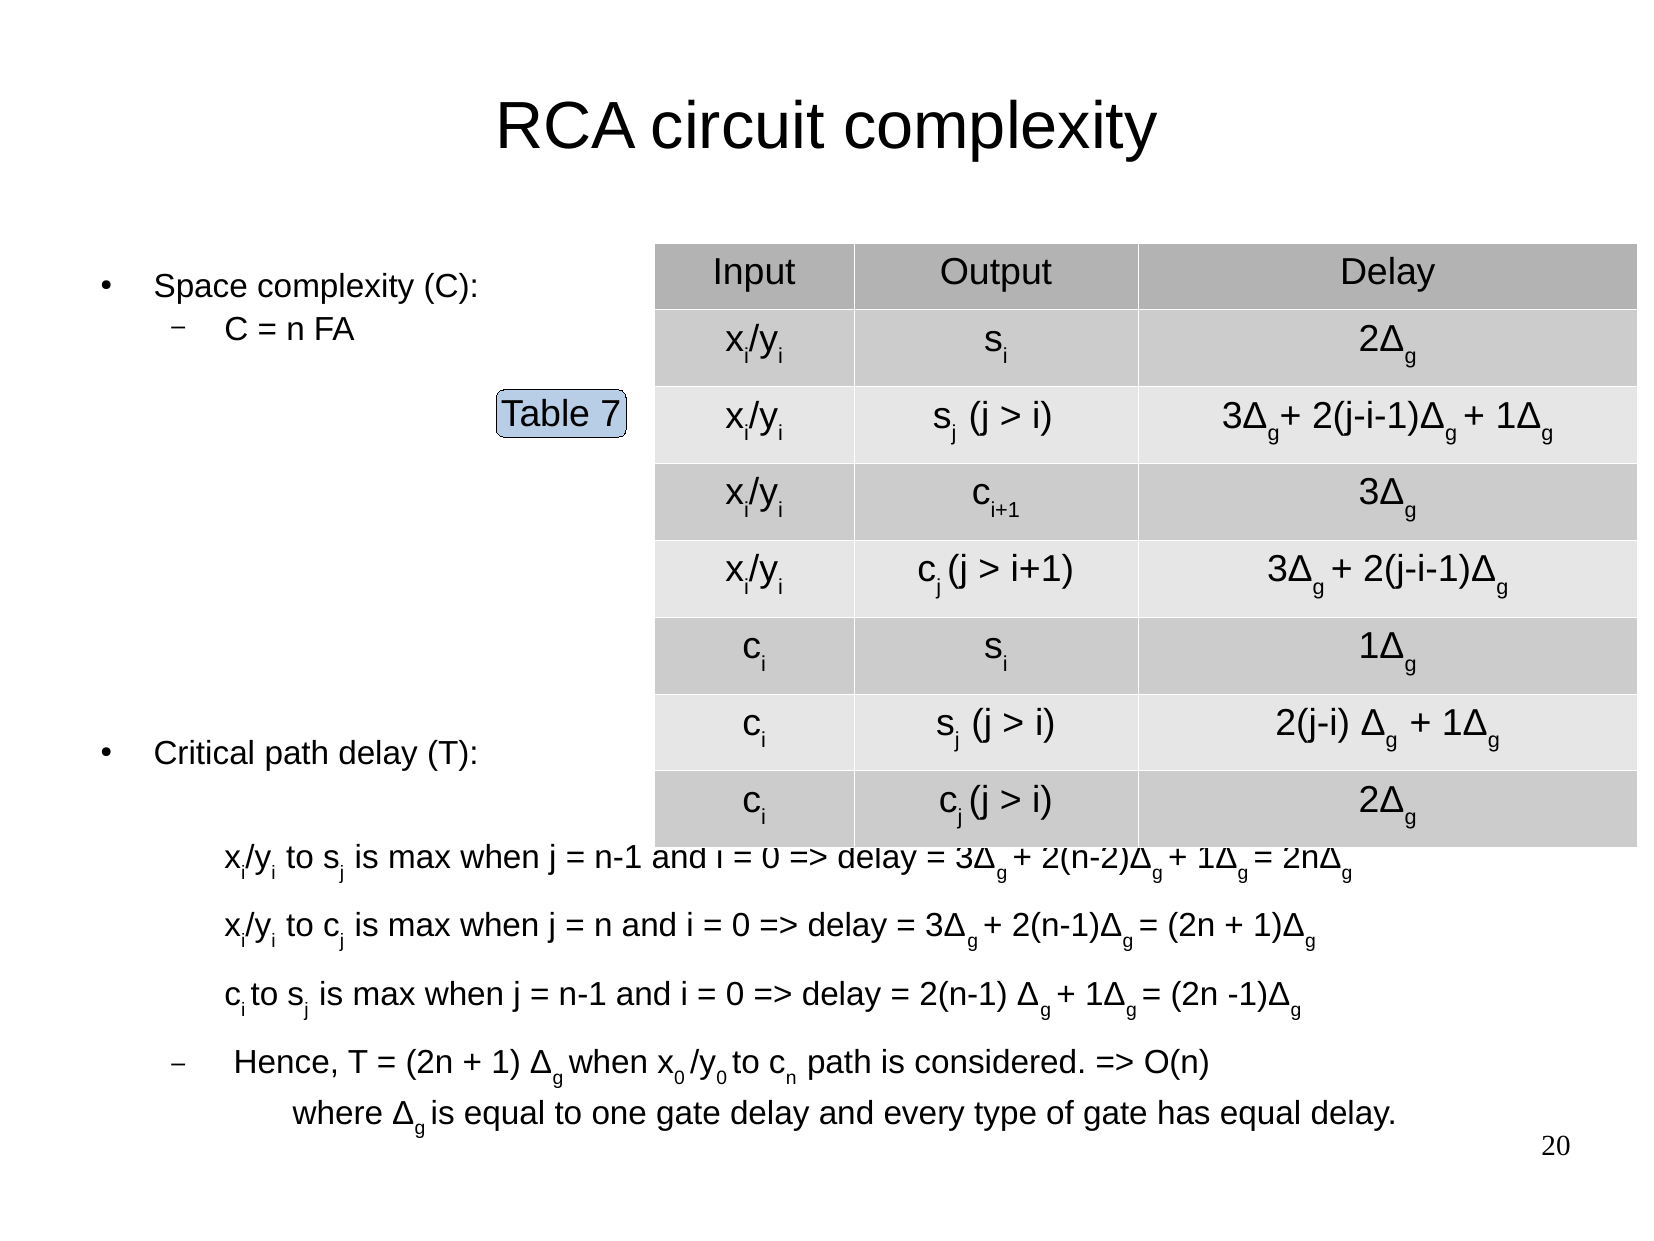

# RCA circuit complexity
Space complexity (C):
C = n FA
Critical path delay (T):
xi/yi to sj is max when j = n-1 and i = 0 => delay = 3Δg + 2(n-2)Δg + 1Δg = 2nΔg
xi/yi to cj is max when j = n and i = 0 => delay = 3Δg + 2(n-1)Δg = (2n + 1)Δg
ci to sj is max when j = n-1 and i = 0 => delay = 2(n-1) Δg + 1Δg = (2n -1)Δg
 Hence, T = (2n + 1) Δg when x0 /y0 to cn path is considered. => O(n)
 where Δg is equal to one gate delay and every type of gate has equal delay.
| Input | Output | Delay |
| --- | --- | --- |
| xi/yi | si | 2Δg |
| xi/yi | sj (j > i) | 3Δg+ 2(j-i-1)Δg + 1Δg |
| xi/yi | ci+1 | 3Δg |
| xi/yi | cj (j > i+1) | 3Δg + 2(j-i-1)Δg |
| ci | si | 1Δg |
| ci | sj (j > i) | 2(j-i) Δg + 1Δg |
| ci | cj (j > i) | 2Δg |
Table 7
20